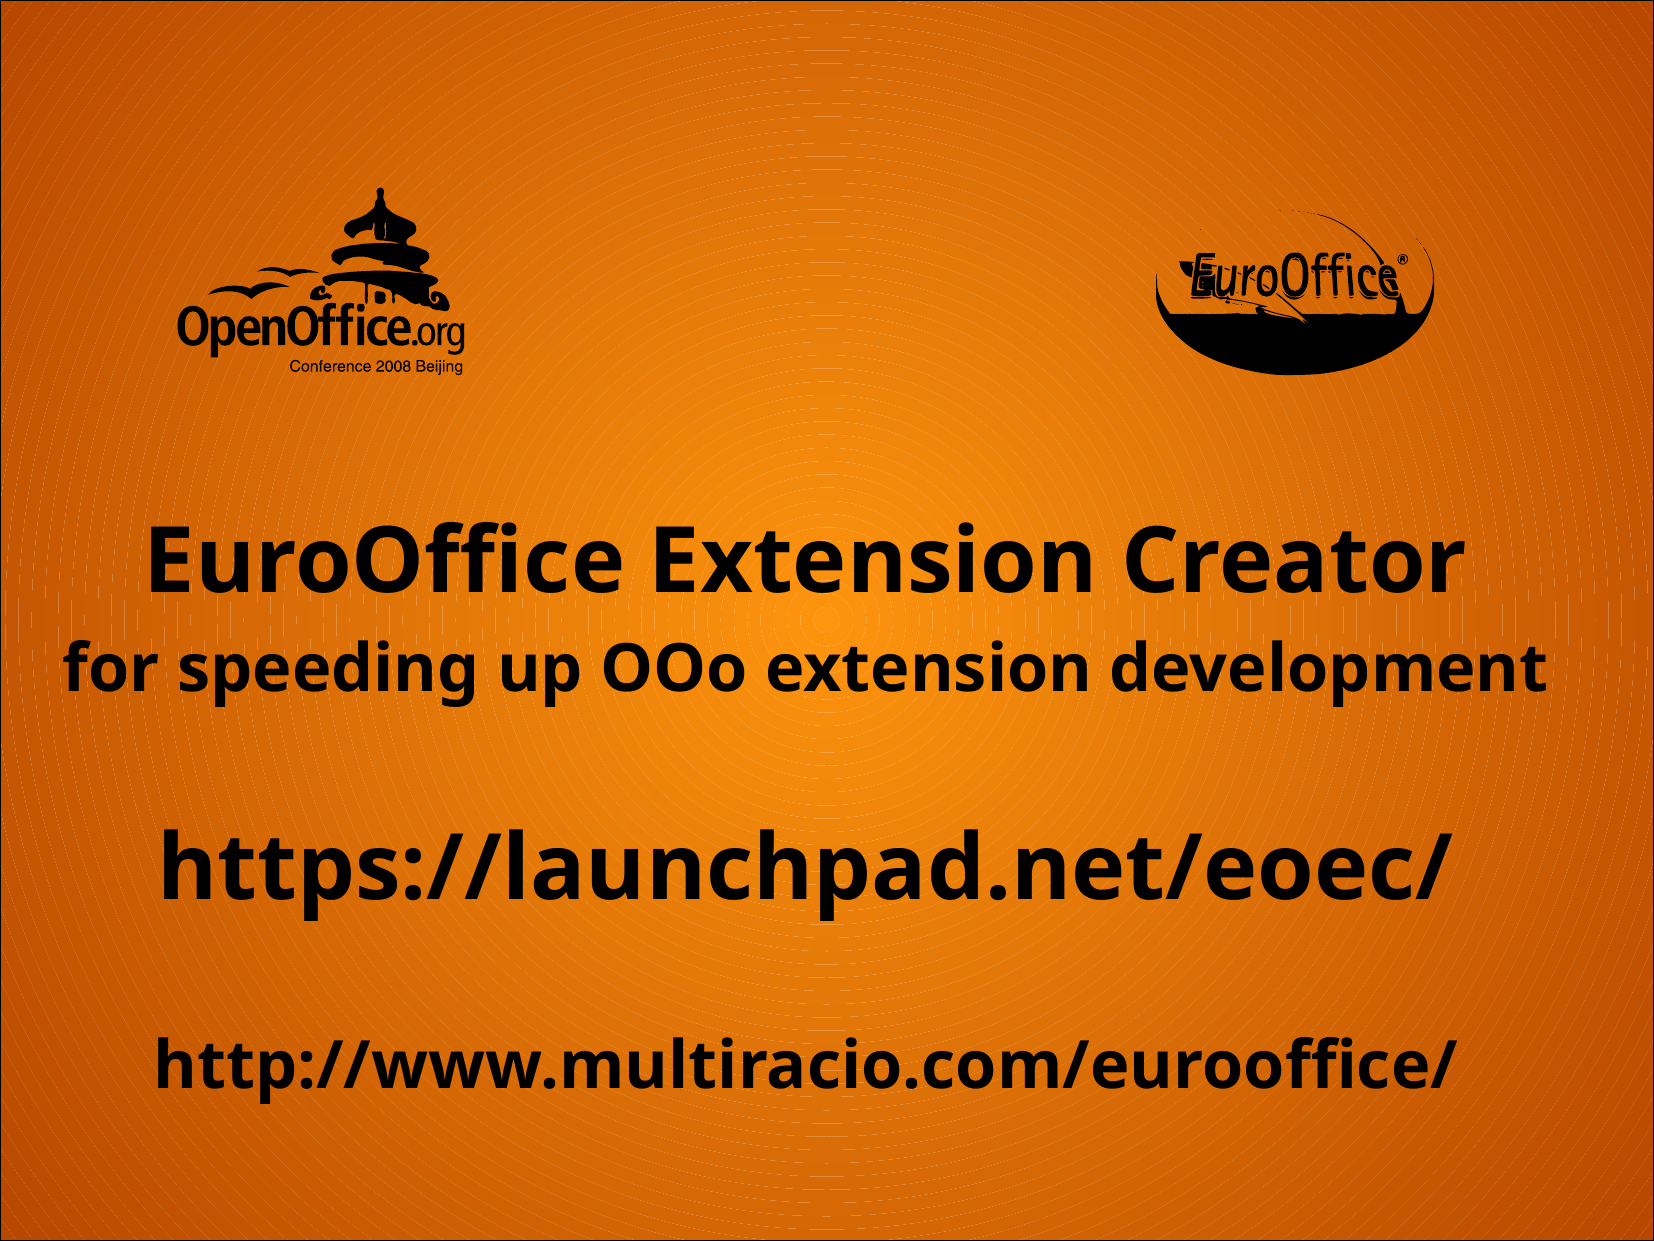

EuroOffice Extension Creator
for speeding up OOo extension development
https://launchpad.net/eoec/
http://www.multiracio.com/eurooffice/